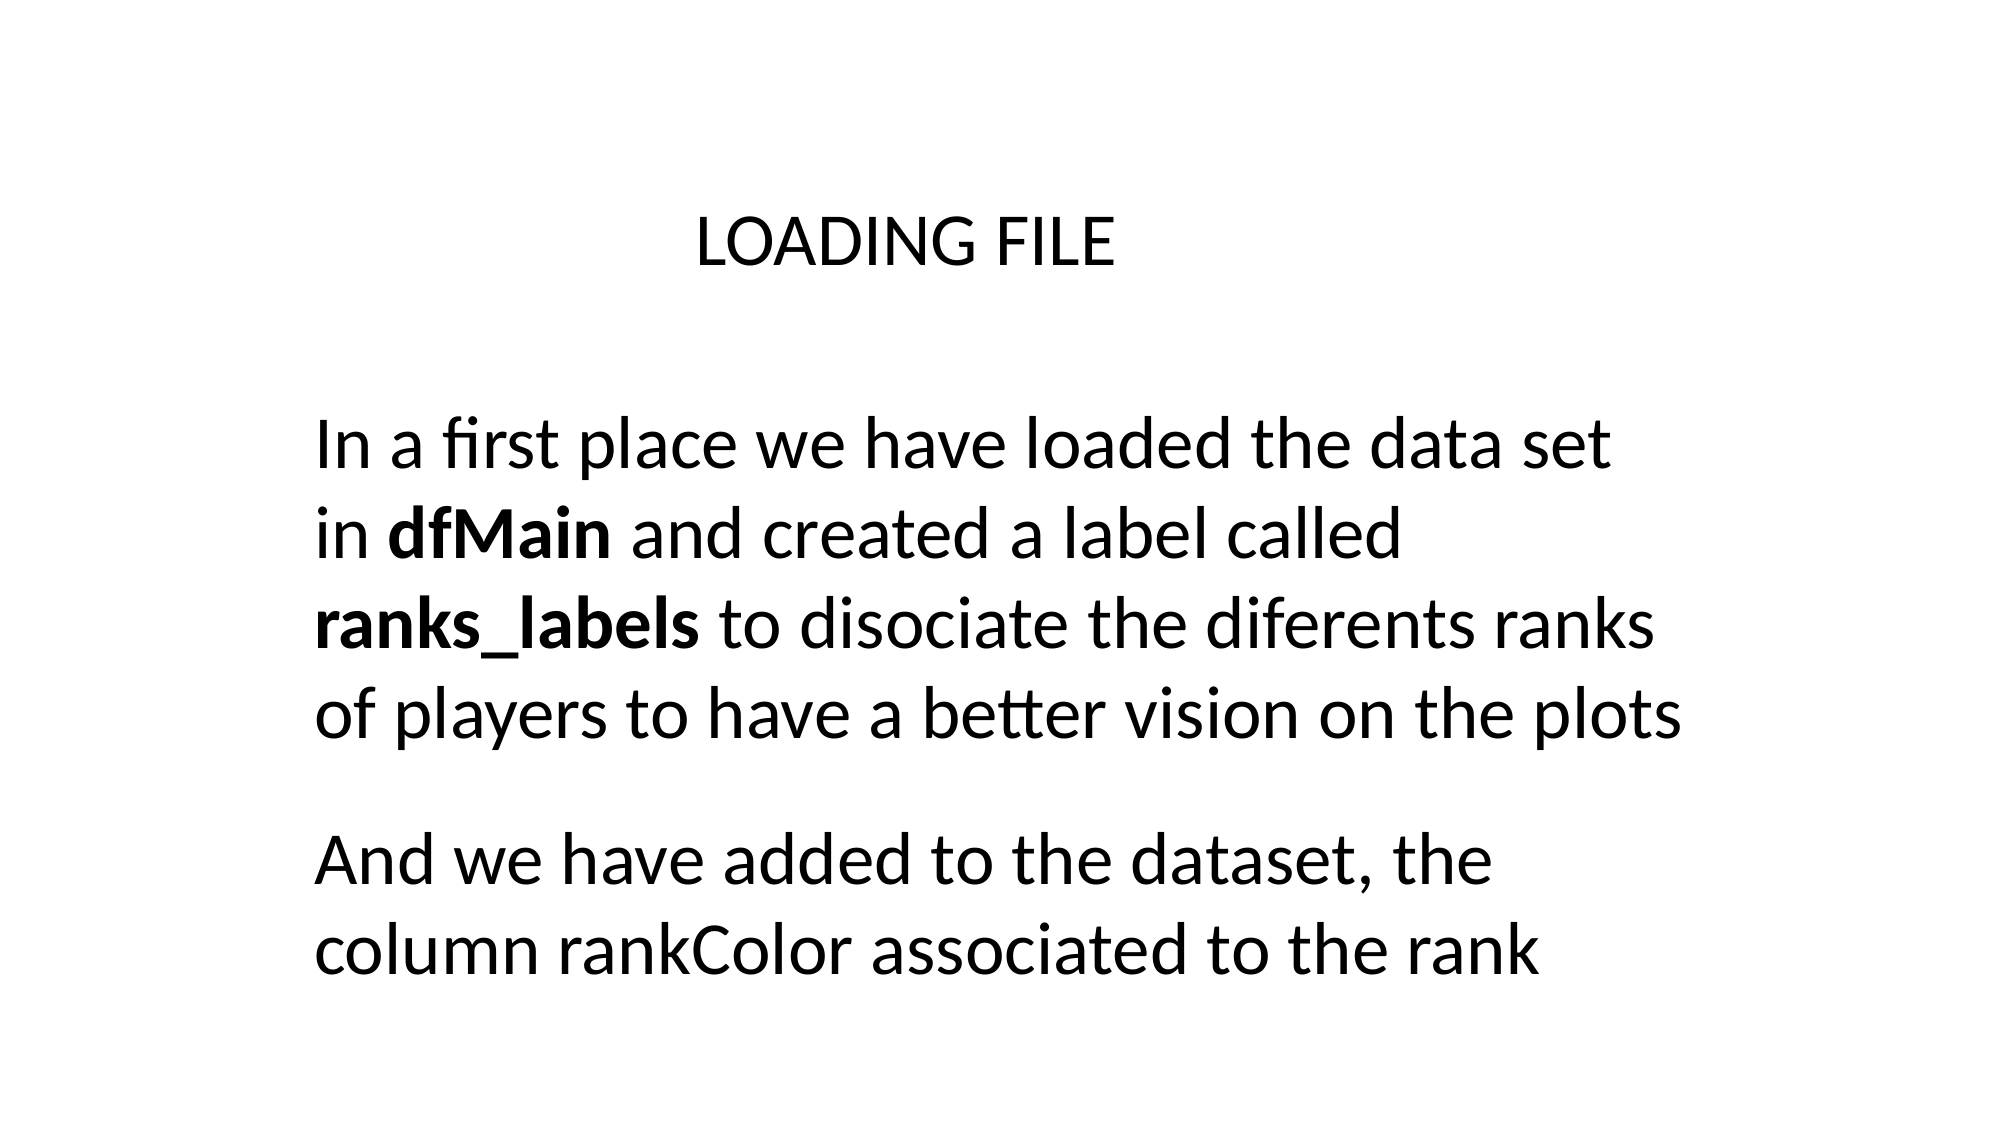

LOADING FILE
In a first place we have loaded the data set in dfMain and created a label called ranks_labels to disociate the diferents ranks of players to have a better vision on the plots
And we have added to the dataset, the column rankColor associated to the rank